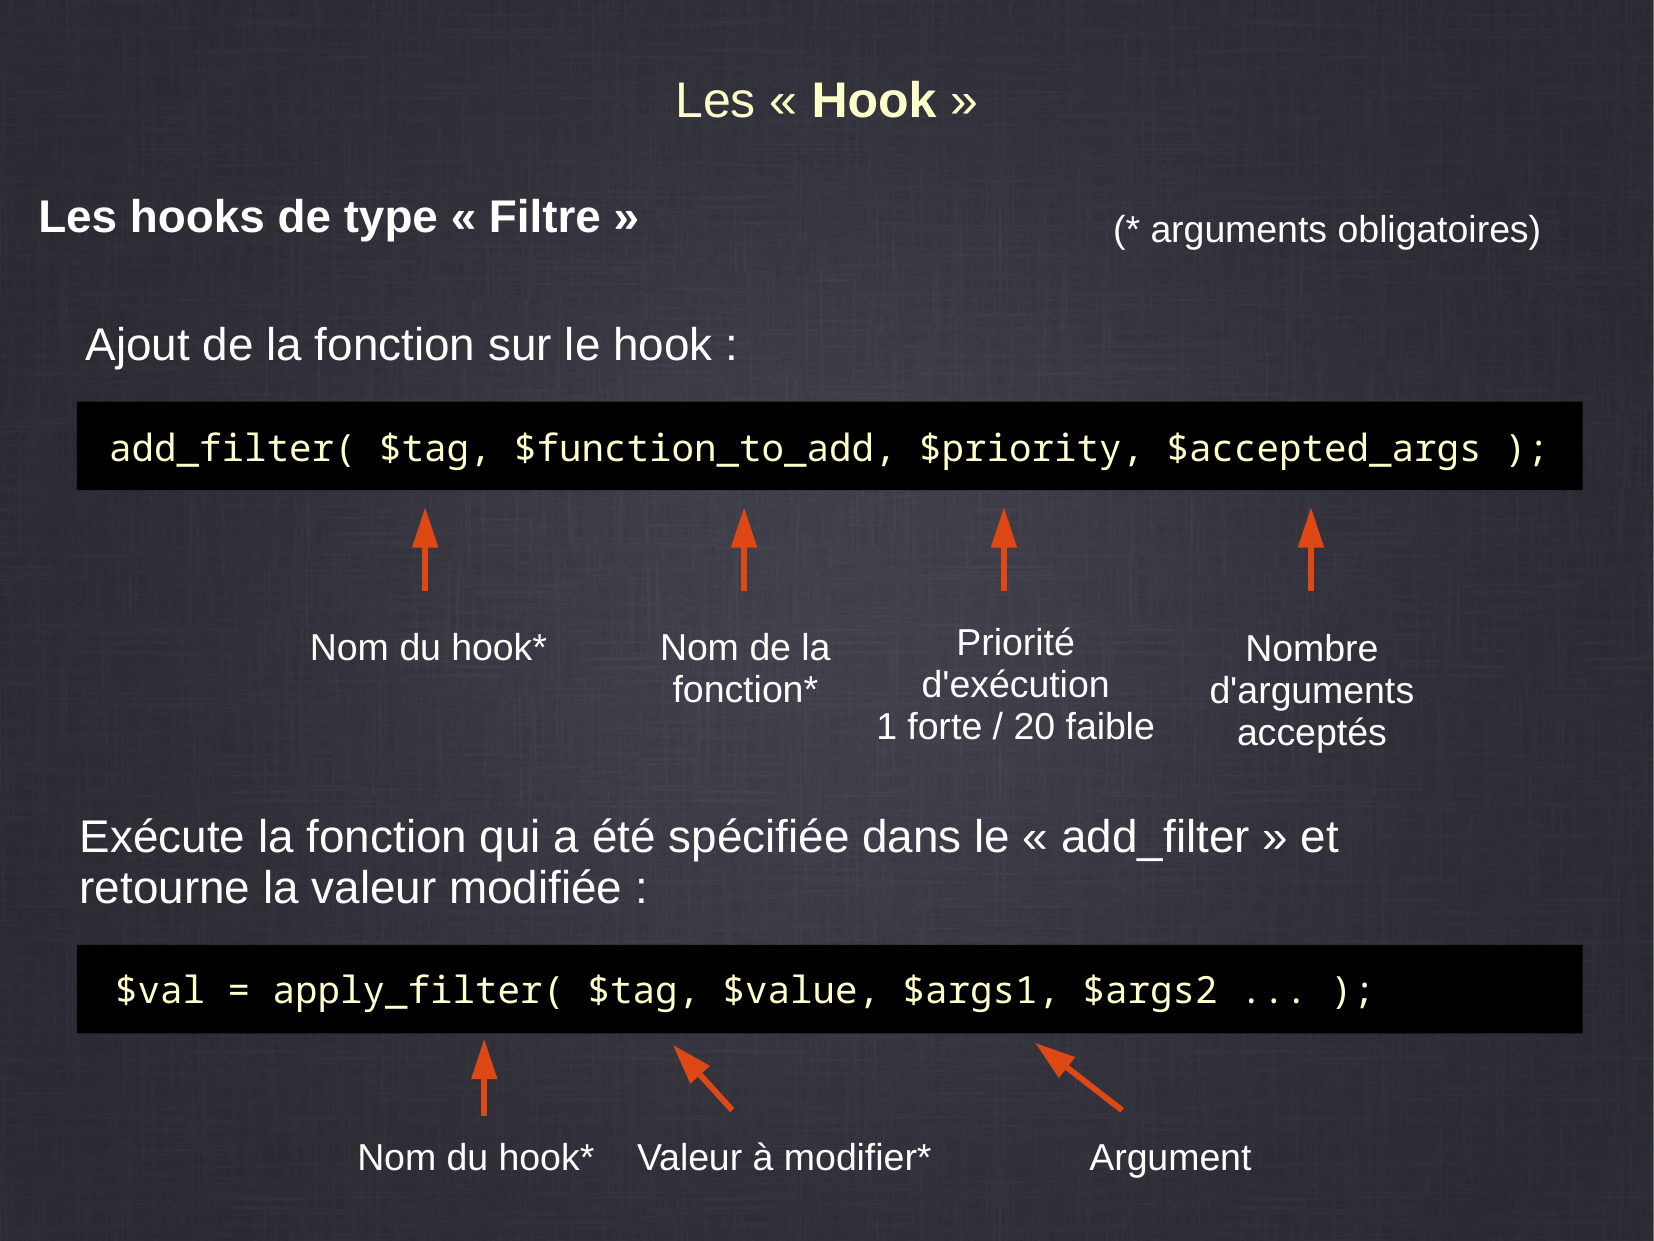

Les « Hook »
Les hooks de type « Filtre »
(* arguments obligatoires)
Ajout de la fonction sur le hook :
add_filter( $tag, $function_to_add, $priority, $accepted_args );
Priorité d'exécution
1 forte / 20 faible
Nom du hook*
Nom de la fonction*
Nombre d'arguments
acceptés
Exécute la fonction qui a été spécifiée dans le « add_filter » et retourne la valeur modifiée :
$val = apply_filter( $tag, $value, $args1, $args2 ... );
Nom du hook*
Valeur à modifier*
Argument